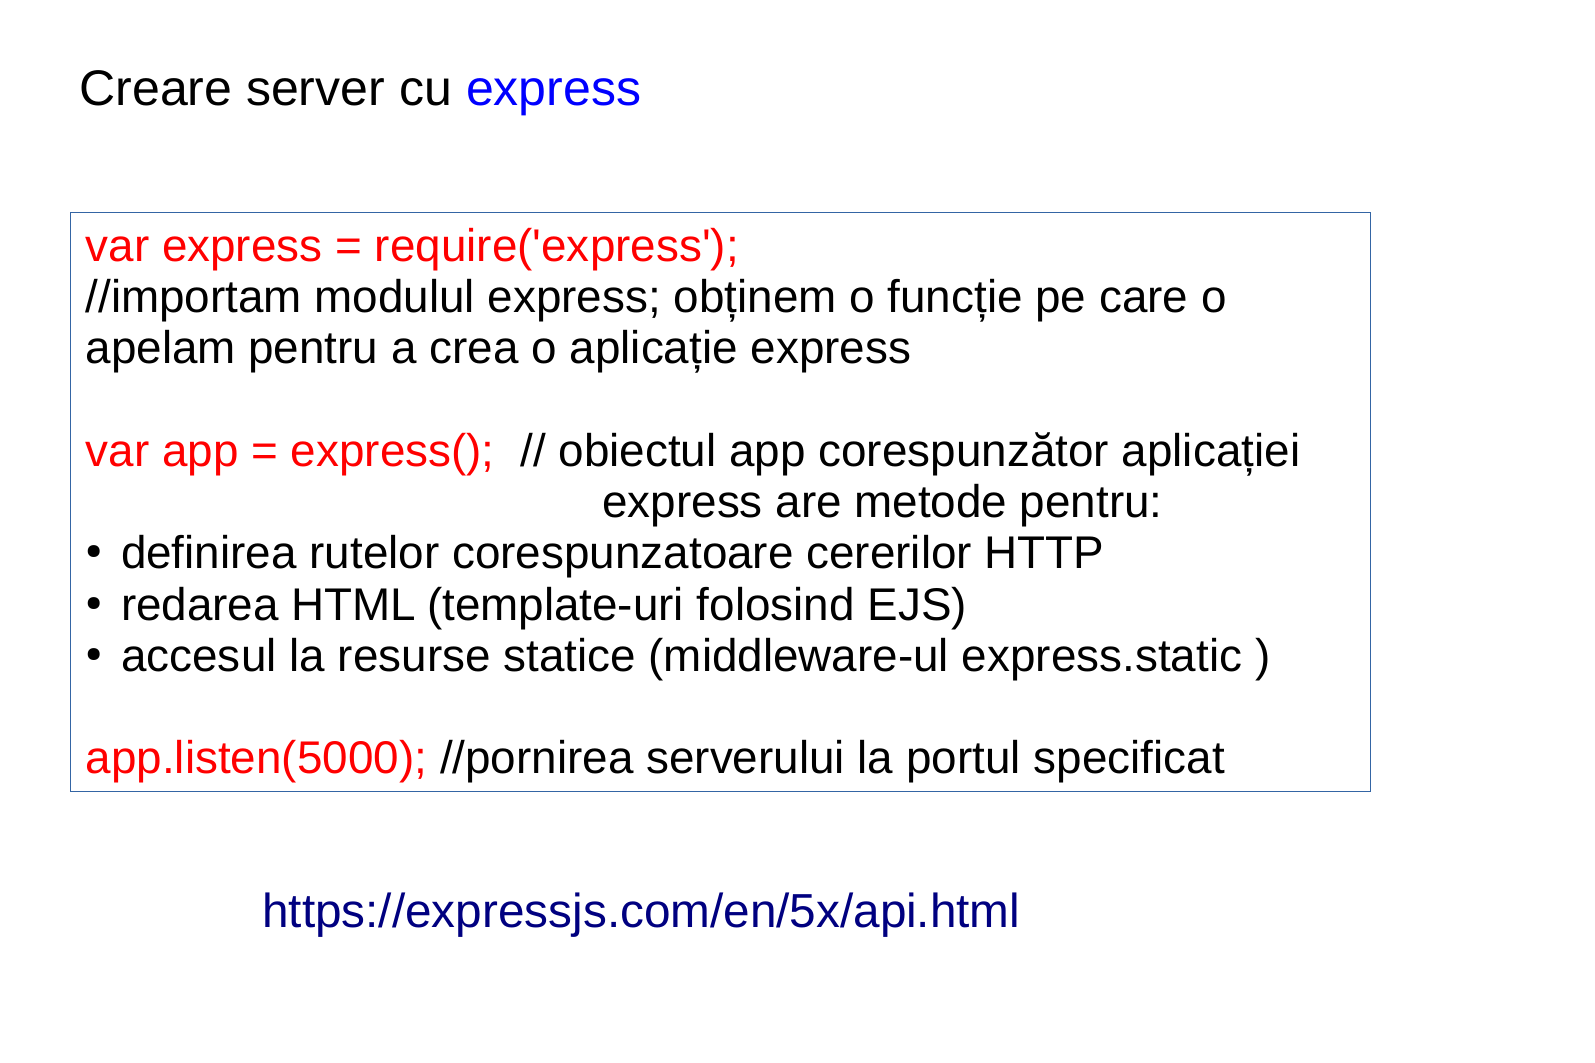

Creare server cu express
var express = require('express');
//importam modulul express; obținem o funcție pe care o apelam pentru a crea o aplicație express
var app = express(); // obiectul app corespunzător aplicației 								express are metode pentru:
definirea rutelor corespunzatoare cererilor HTTP
redarea HTML (template-uri folosind EJS)
accesul la resurse statice (middleware-ul express.static )
app.listen(5000); //pornirea serverului la portul specificat
https://expressjs.com/en/5x/api.html